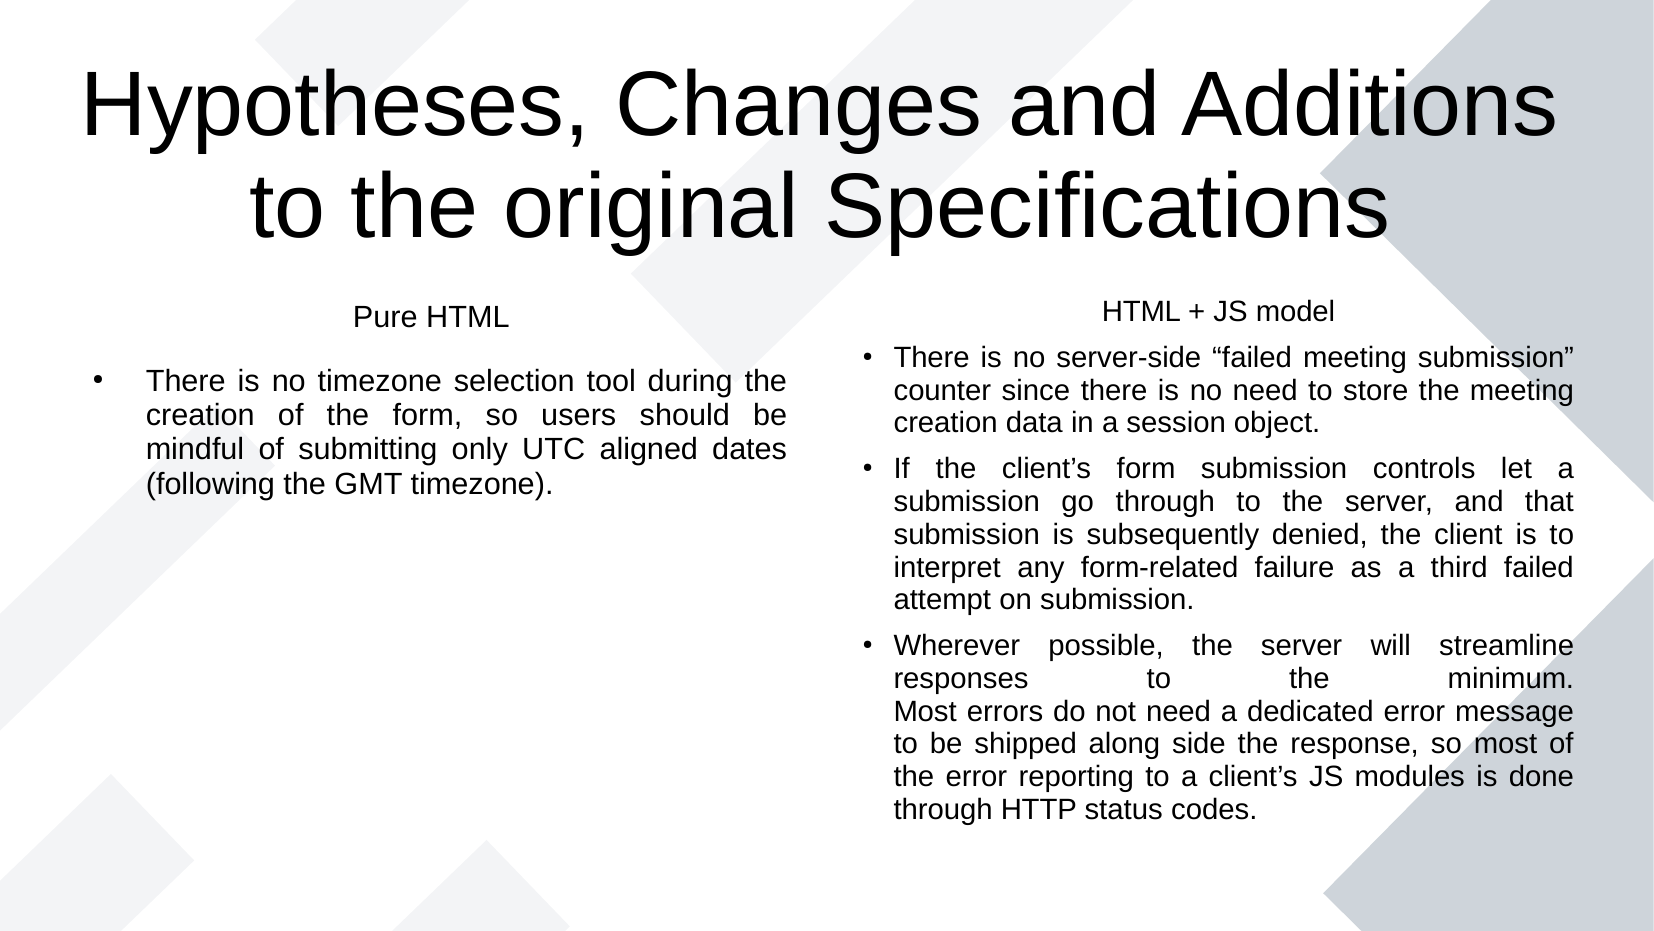

# Hypotheses, Changes and Additions to the original Specifications
HTML + JS model
There is no server-side “failed meeting submission” counter since there is no need to store the meeting creation data in a session object.
If the client’s form submission controls let a submission go through to the server, and that submission is subsequently denied, the client is to interpret any form-related failure as a third failed attempt on submission.
Wherever possible, the server will streamline responses to the minimum.
Most errors do not need a dedicated error message to be shipped along side the response, so most of the error reporting to a client’s JS modules is done through HTTP status codes.
Pure HTML
There is no timezone selection tool during the creation of the form, so users should be mindful of submitting only UTC aligned dates (following the GMT timezone).